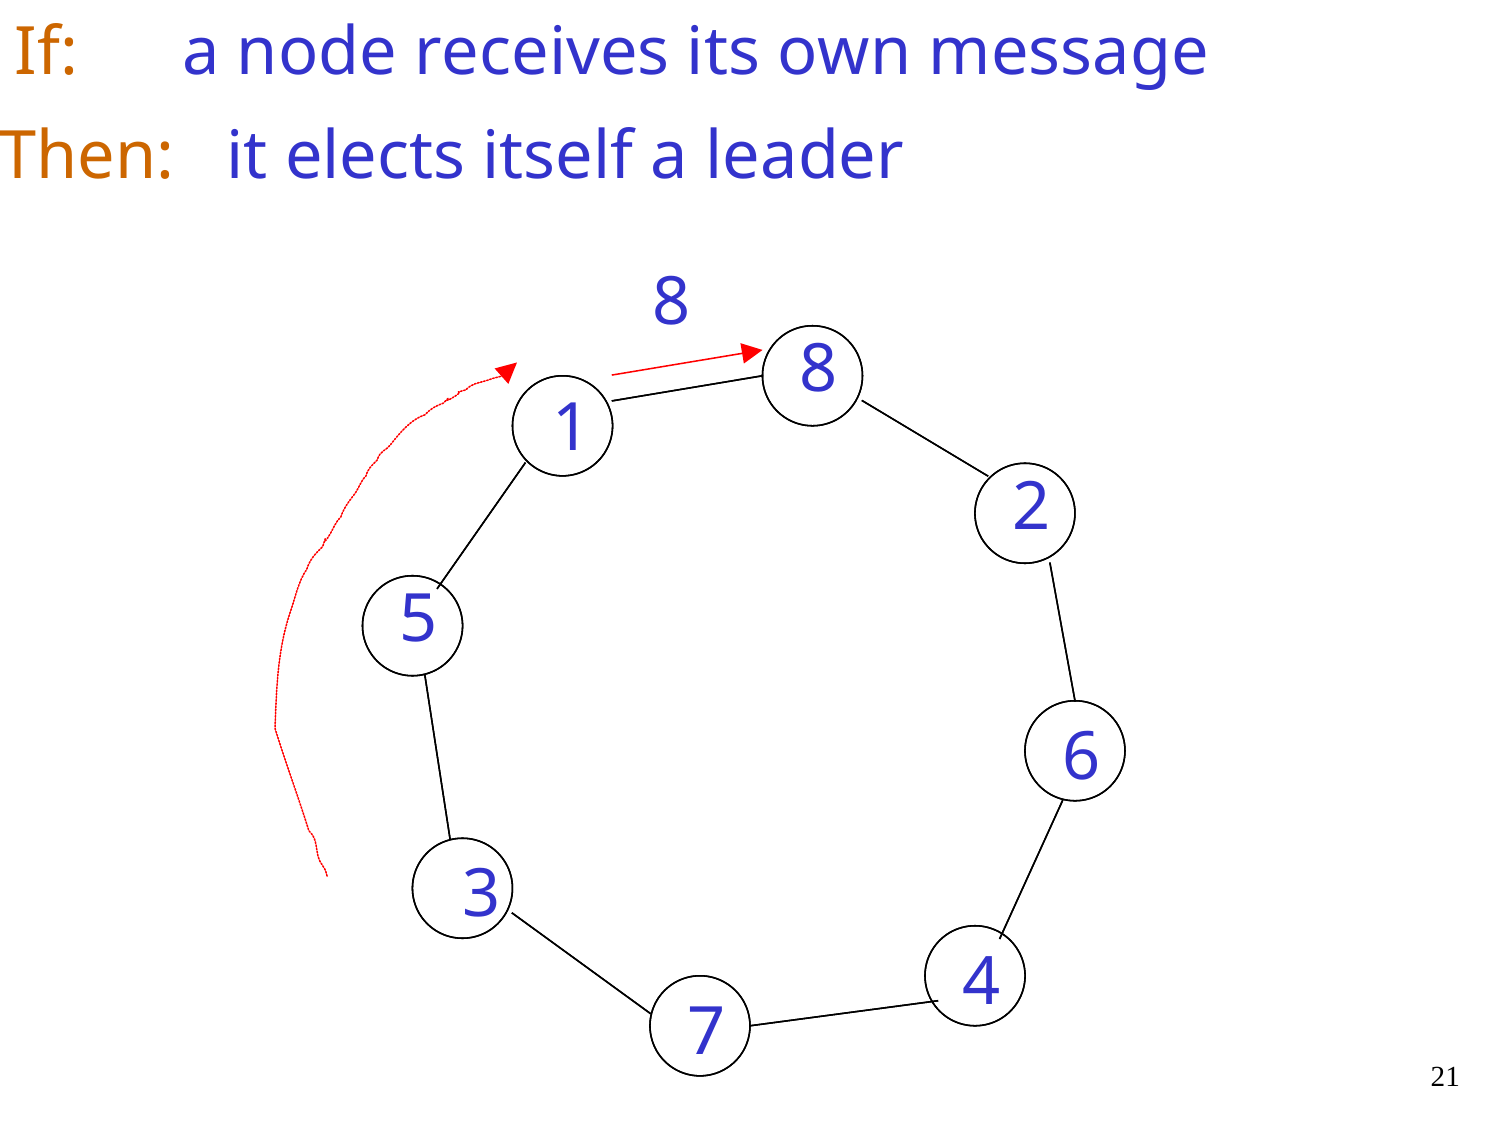

If: a node receives its own message
Then: it elects itself a leader
8
8
1
2
5
6
3
4
7